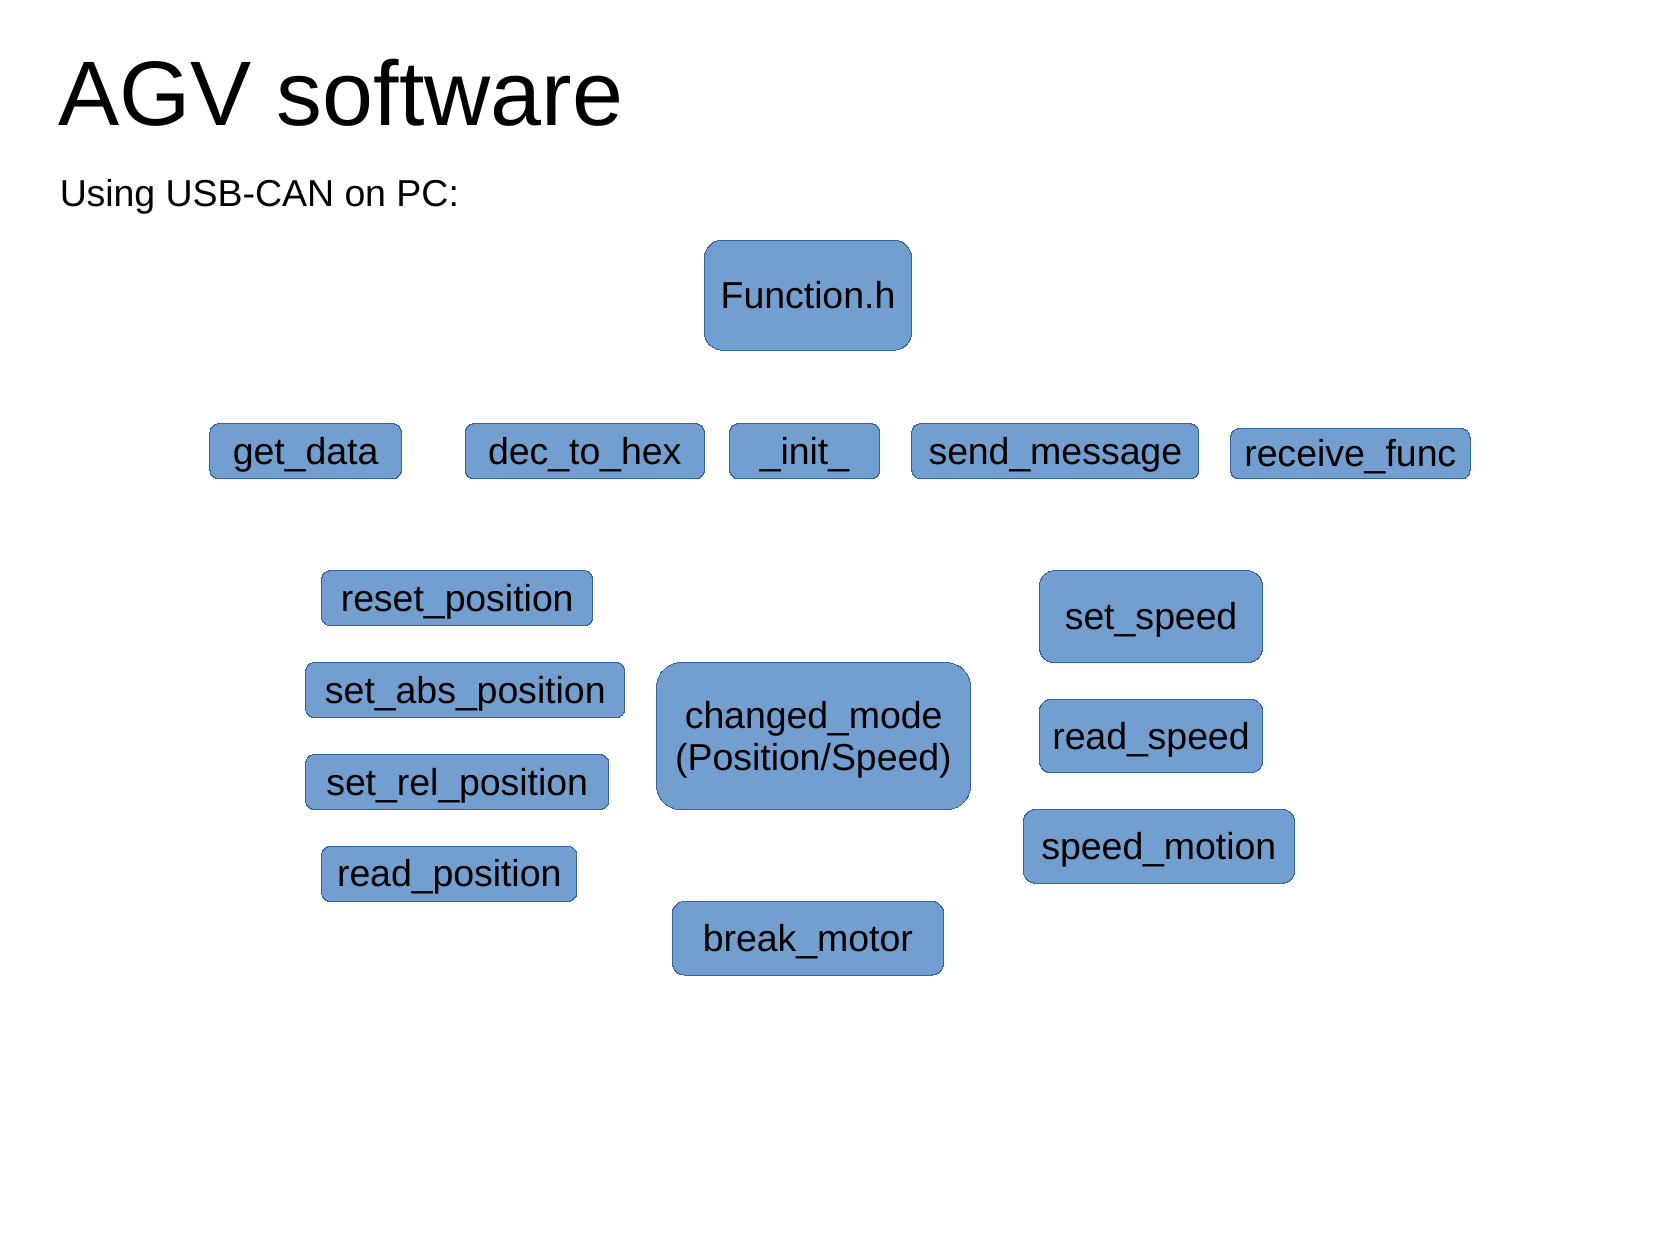

# AGV software
Using USB-CAN on PC:
Function.h
get_data
dec_to_hex
_init_
send_message
receive_func
reset_position
set_speed
set_abs_position
changed_mode
(Position/Speed)
read_speed
set_rel_position
speed_motion
read_position
break_motor